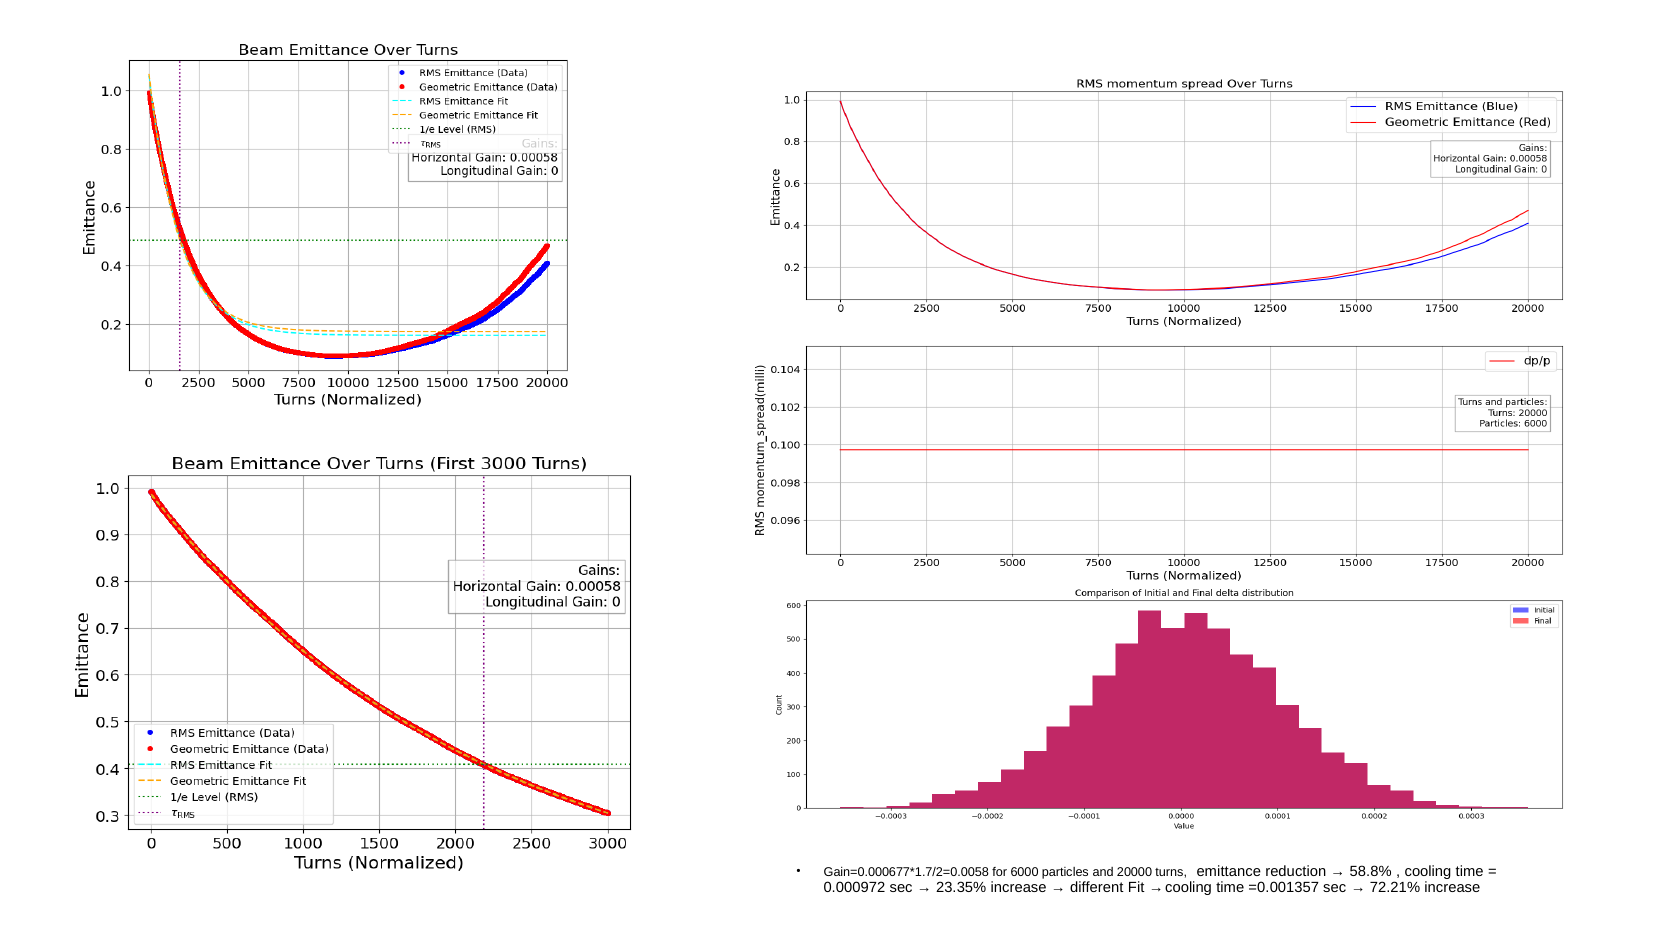

# Gain=0.000677*1.7/2=0.0058 for 6000 particles and 20000 turns, emittance reduction → 58.8% , cooling time = 0.000972 sec → 23.35% increase → different Fit →cooling time =0.001357 sec → 72.21% increase